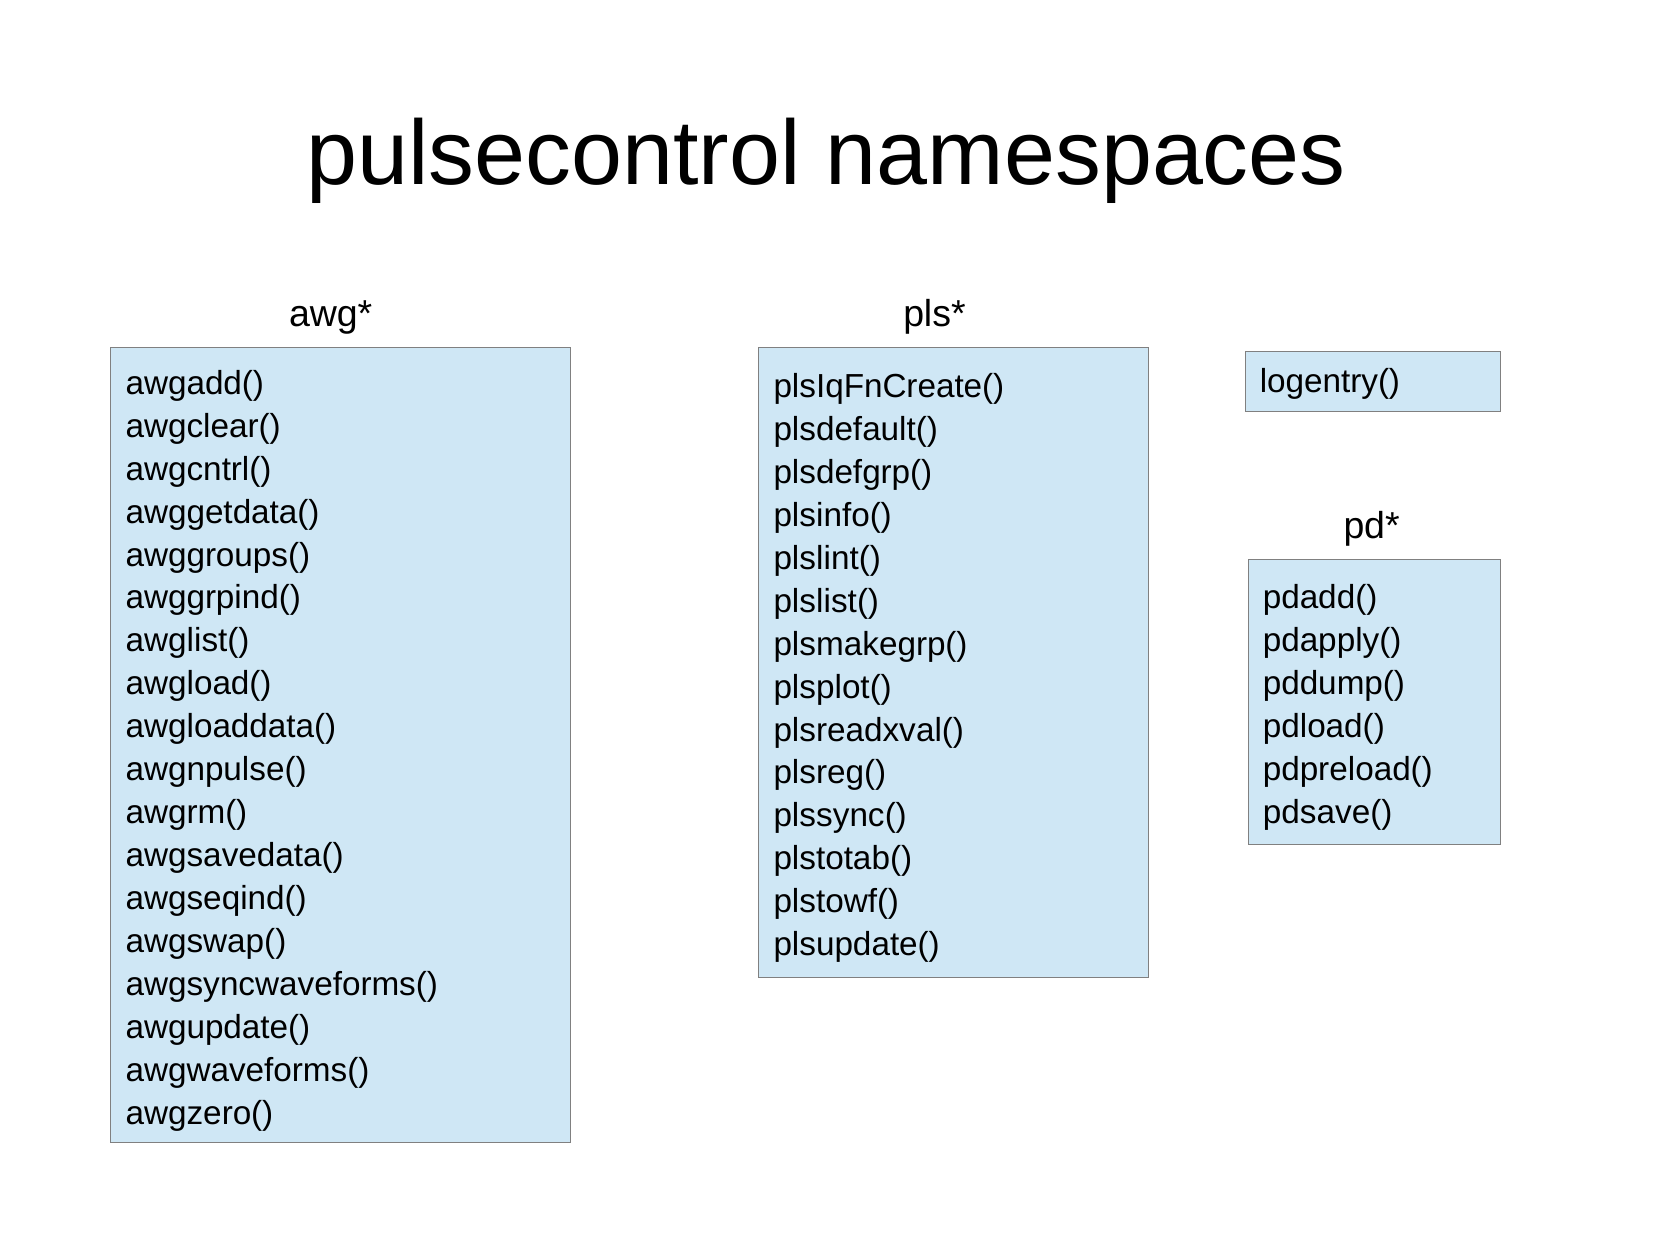

# pulsecontrol namespaces
awg*
pls*
awgadd()
awgclear()
awgcntrl()
awggetdata()
awggroups()
awggrpind()
awglist()
awgload()
awgloaddata()
awgnpulse()
awgrm()
awgsavedata()
awgseqind()
awgswap()
awgsyncwaveforms()
awgupdate()
awgwaveforms()
awgzero()
plsIqFnCreate()
plsdefault()
plsdefgrp()
plsinfo()
plslint()
plslist()
plsmakegrp()
plsplot()
plsreadxval()
plsreg()
plssync()
plstotab()
plstowf()
plsupdate()
logentry()
pd*
pdadd()
pdapply()
pddump()
pdload()
pdpreload()
pdsave()